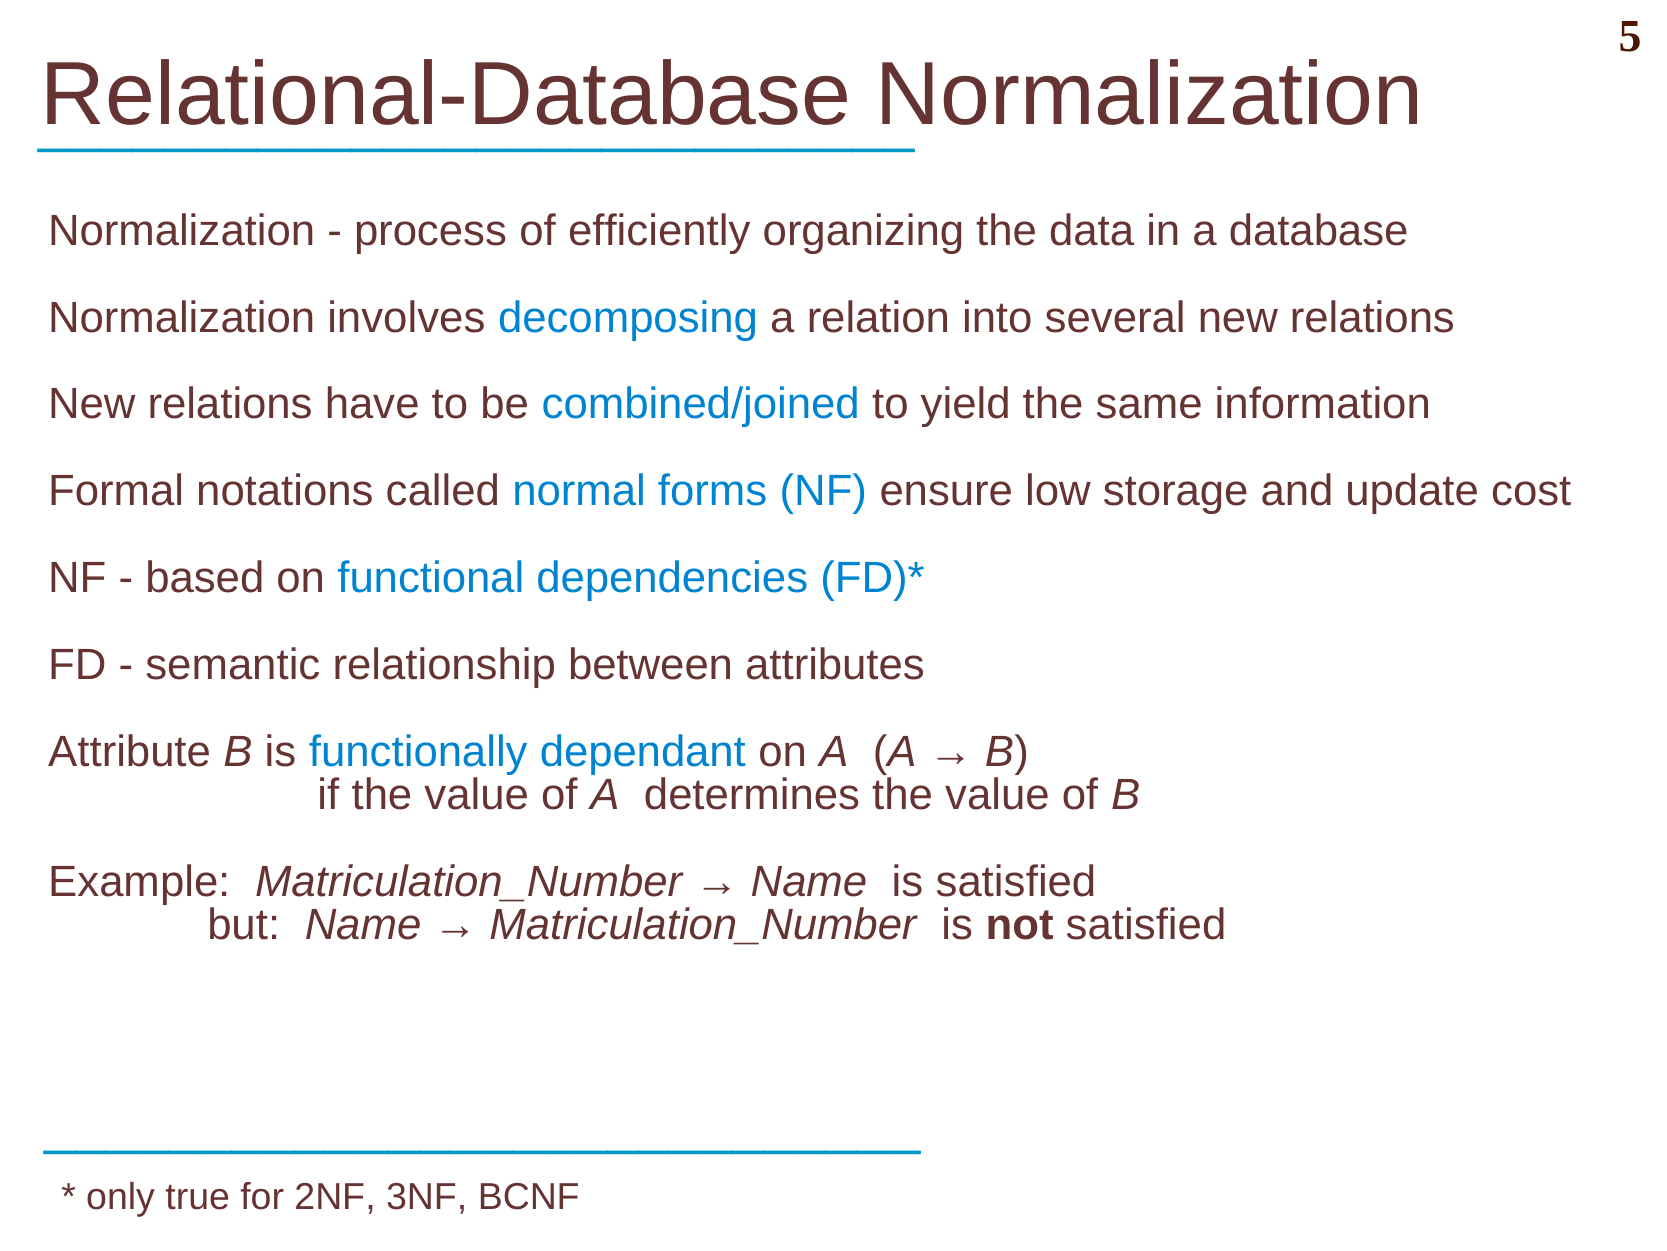

5
# Relational-Database Normalization
____________________________
Normalization - process of efficiently organizing the data in a database
Normalization involves decomposing a relation into several new relations
New relations have to be combined/joined to yield the same information
Formal notations called normal forms (NF) ensure low storage and update cost
NF - based on functional dependencies (FD)*
FD - semantic relationship between attributes
Attribute B is functionally dependant on A (A → B)
 if the value of A determines the value of B
Example: Matriculation_Number → Name is satisfied
 but: Name → Matriculation_Number is not satisfied
____________________________
* only true for 2NF, 3NF, BCNF